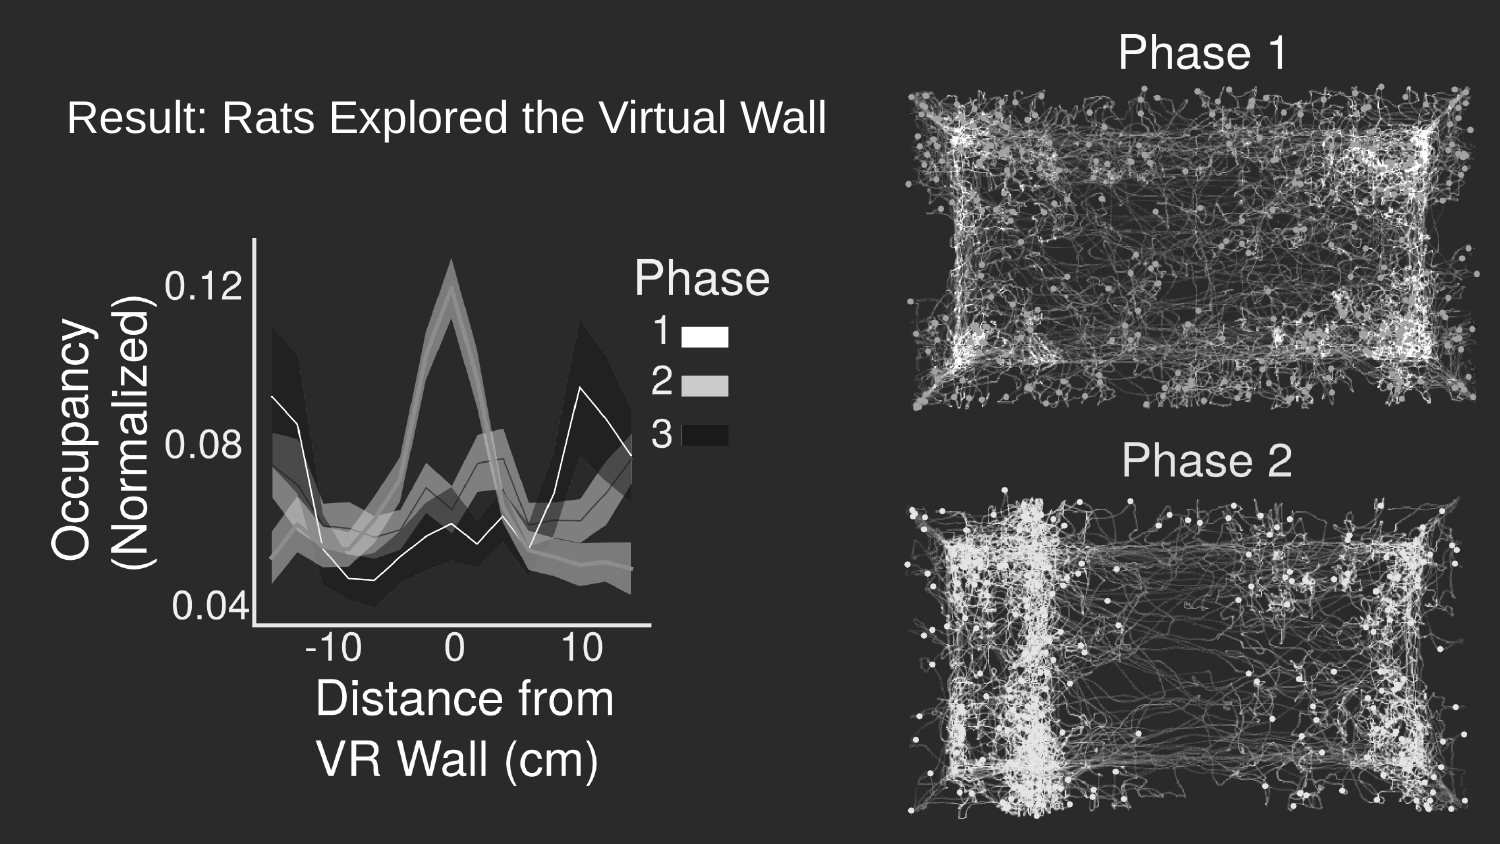

# Result: Rats Explored the Virtual Wall